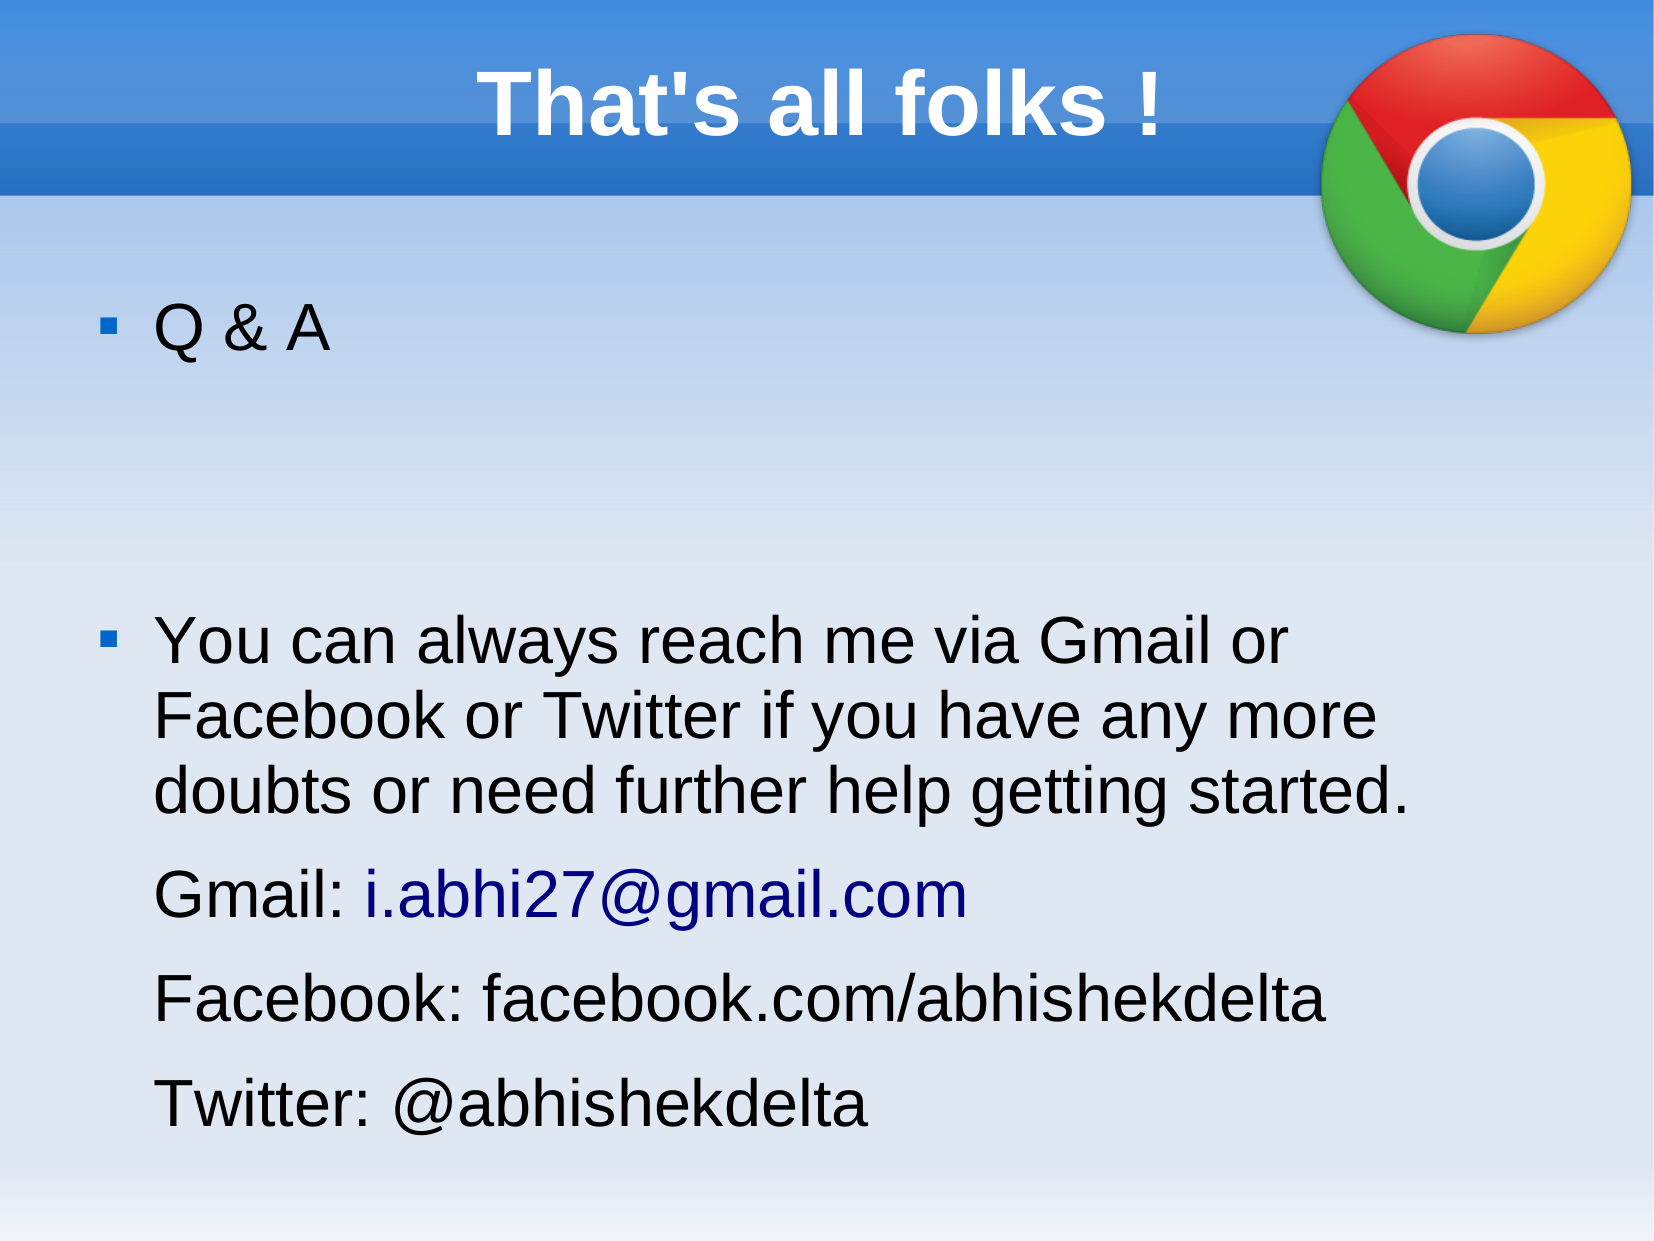

# That's all folks !
Q & A
You can always reach me via Gmail or Facebook or Twitter if you have any more doubts or need further help getting started.
Gmail: i.abhi27@gmail.com
Facebook: facebook.com/abhishekdelta
Twitter: @abhishekdelta